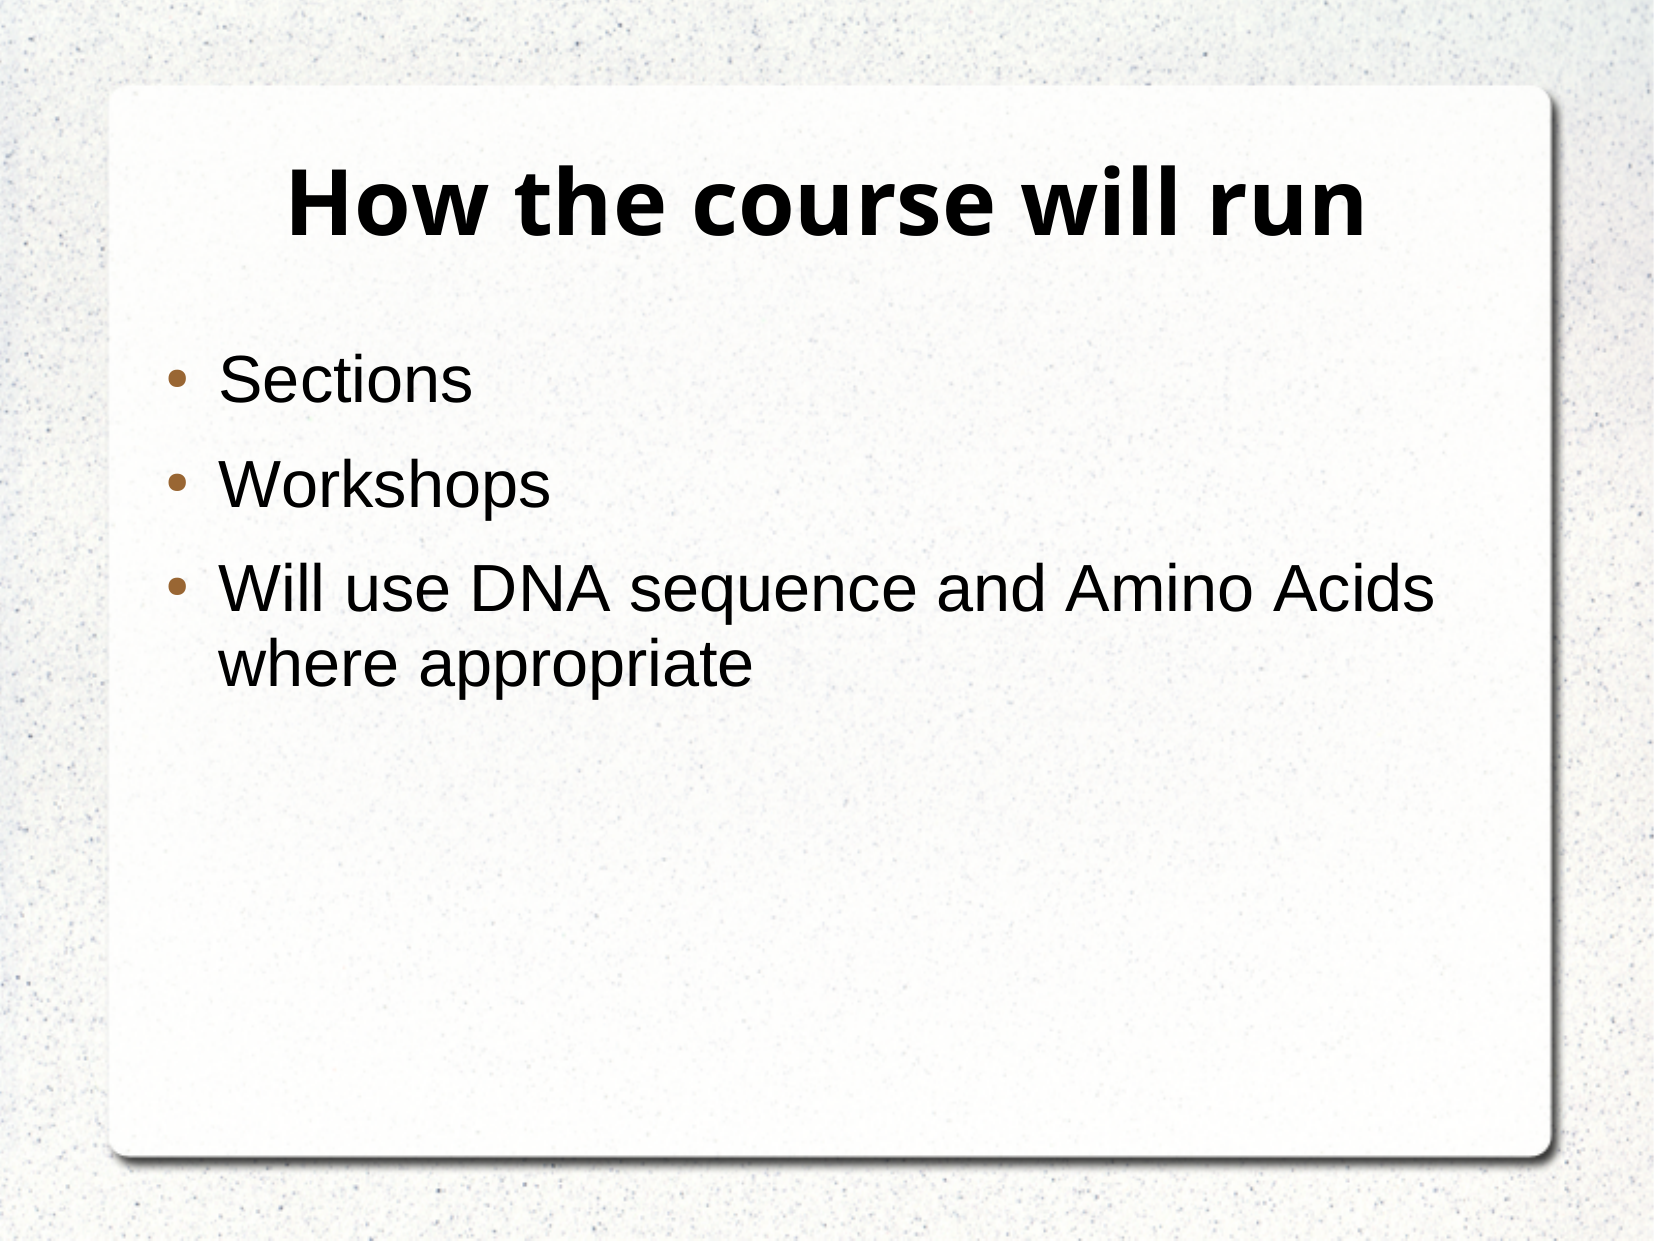

# How the course will run
Sections
Workshops
Will use DNA sequence and Amino Acids where appropriate